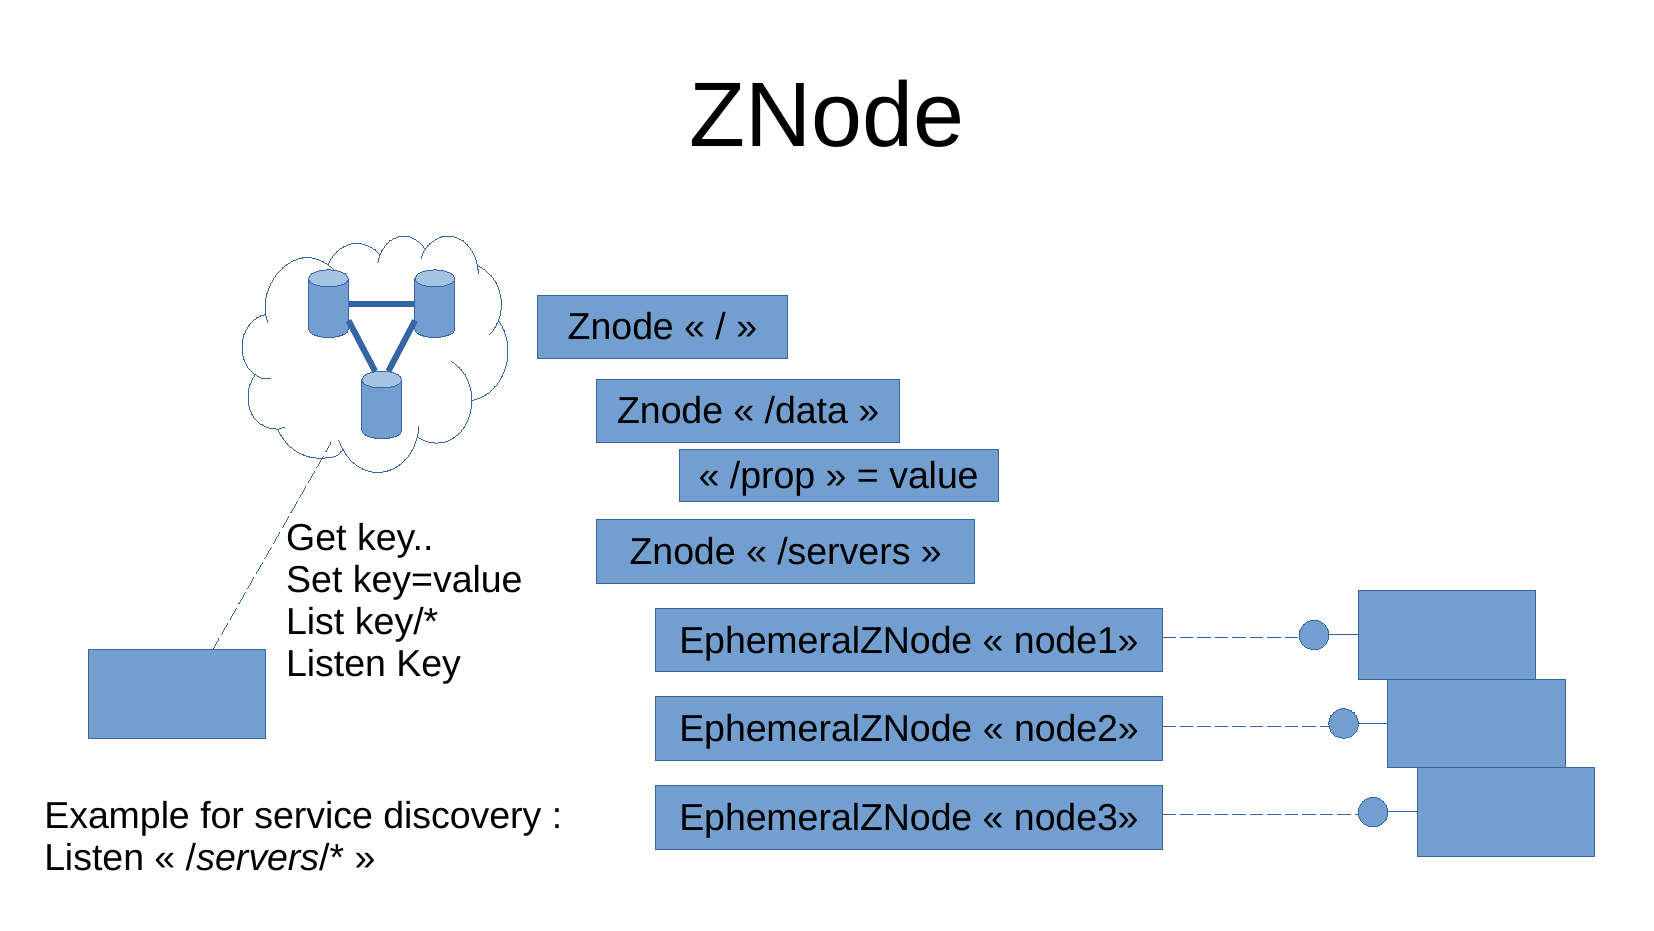

# ZNode
Znode « / »
Znode « /data »
« /prop » = value
Get key..
Set key=value
List key/*
Listen Key
Znode « /servers »
EphemeralZNode « node1»
EphemeralZNode « node2»
EphemeralZNode « node3»
Example for service discovery :
Listen « /servers/* »